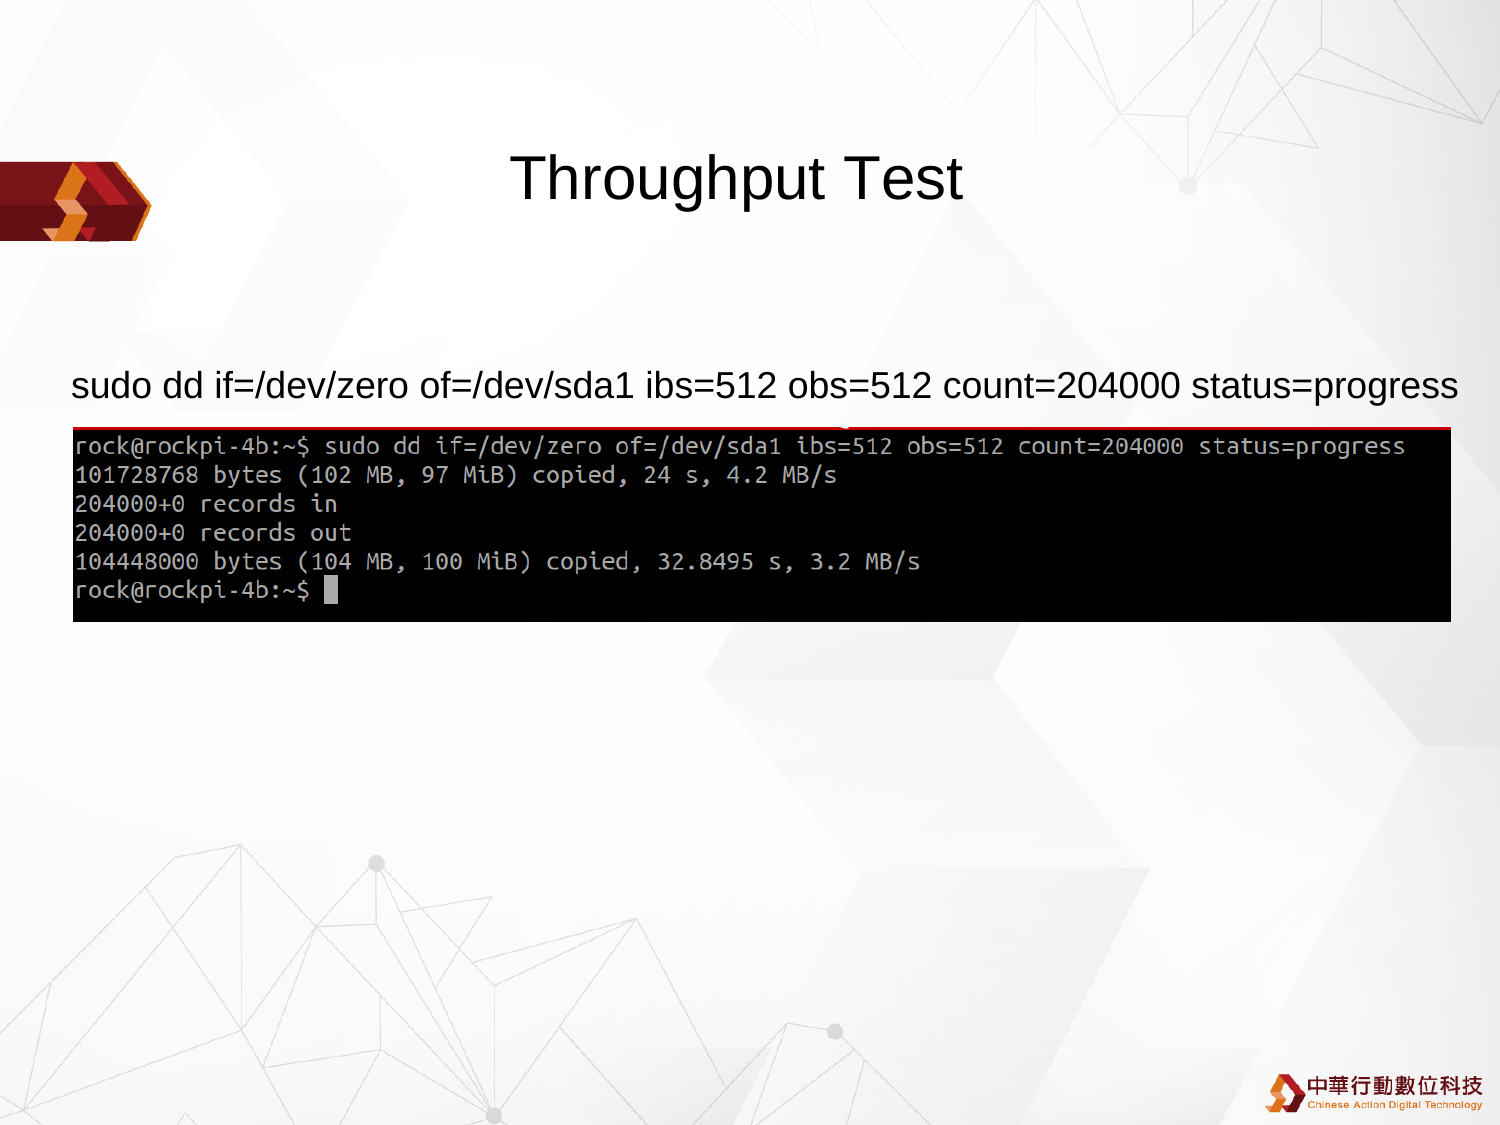

# Throughput Test
sudo dd if=/dev/zero of=/dev/sda1 ibs=512 obs=512 count=204000 status=progress